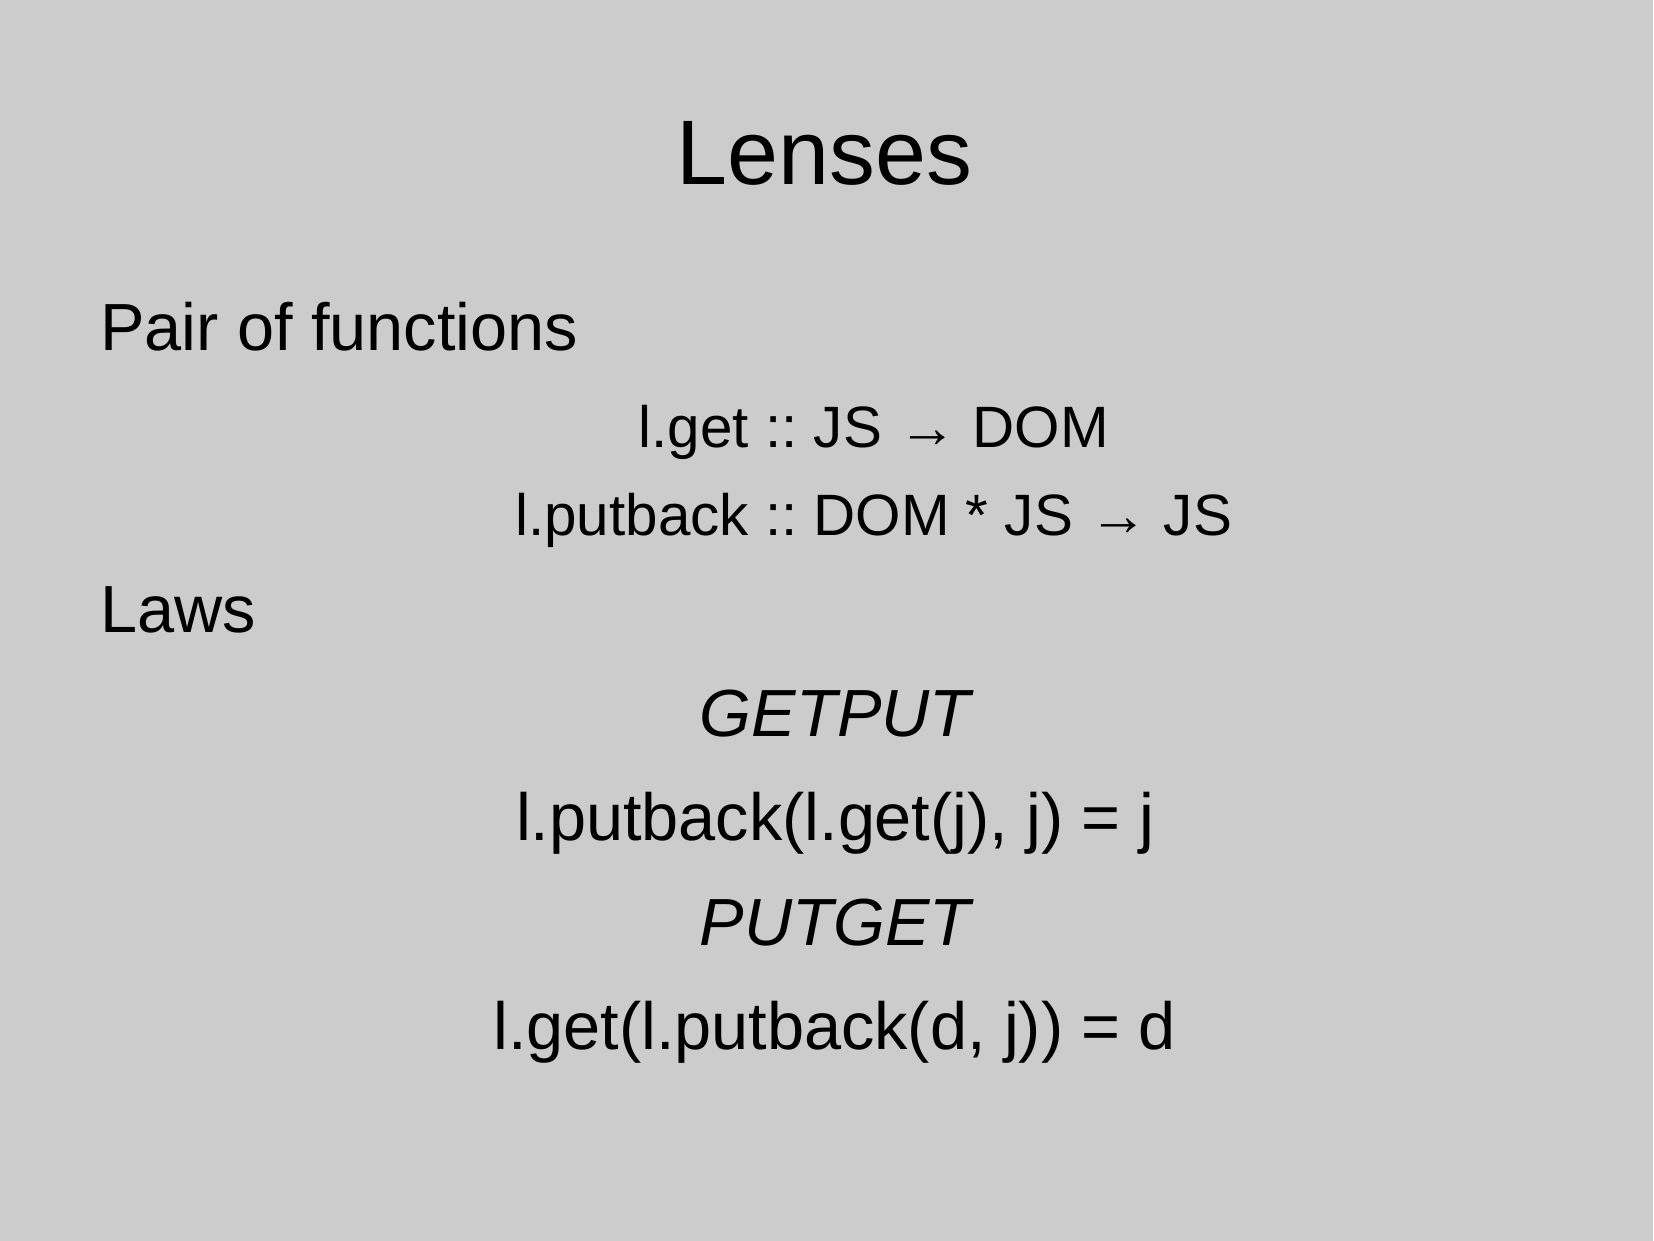

# Lenses
Pair of functions
l.get :: JS → DOM
l.putback :: DOM * JS → JS
Laws
GETPUT
l.putback(l.get(j), j) = j
PUTGET
l.get(l.putback(d, j)) = d